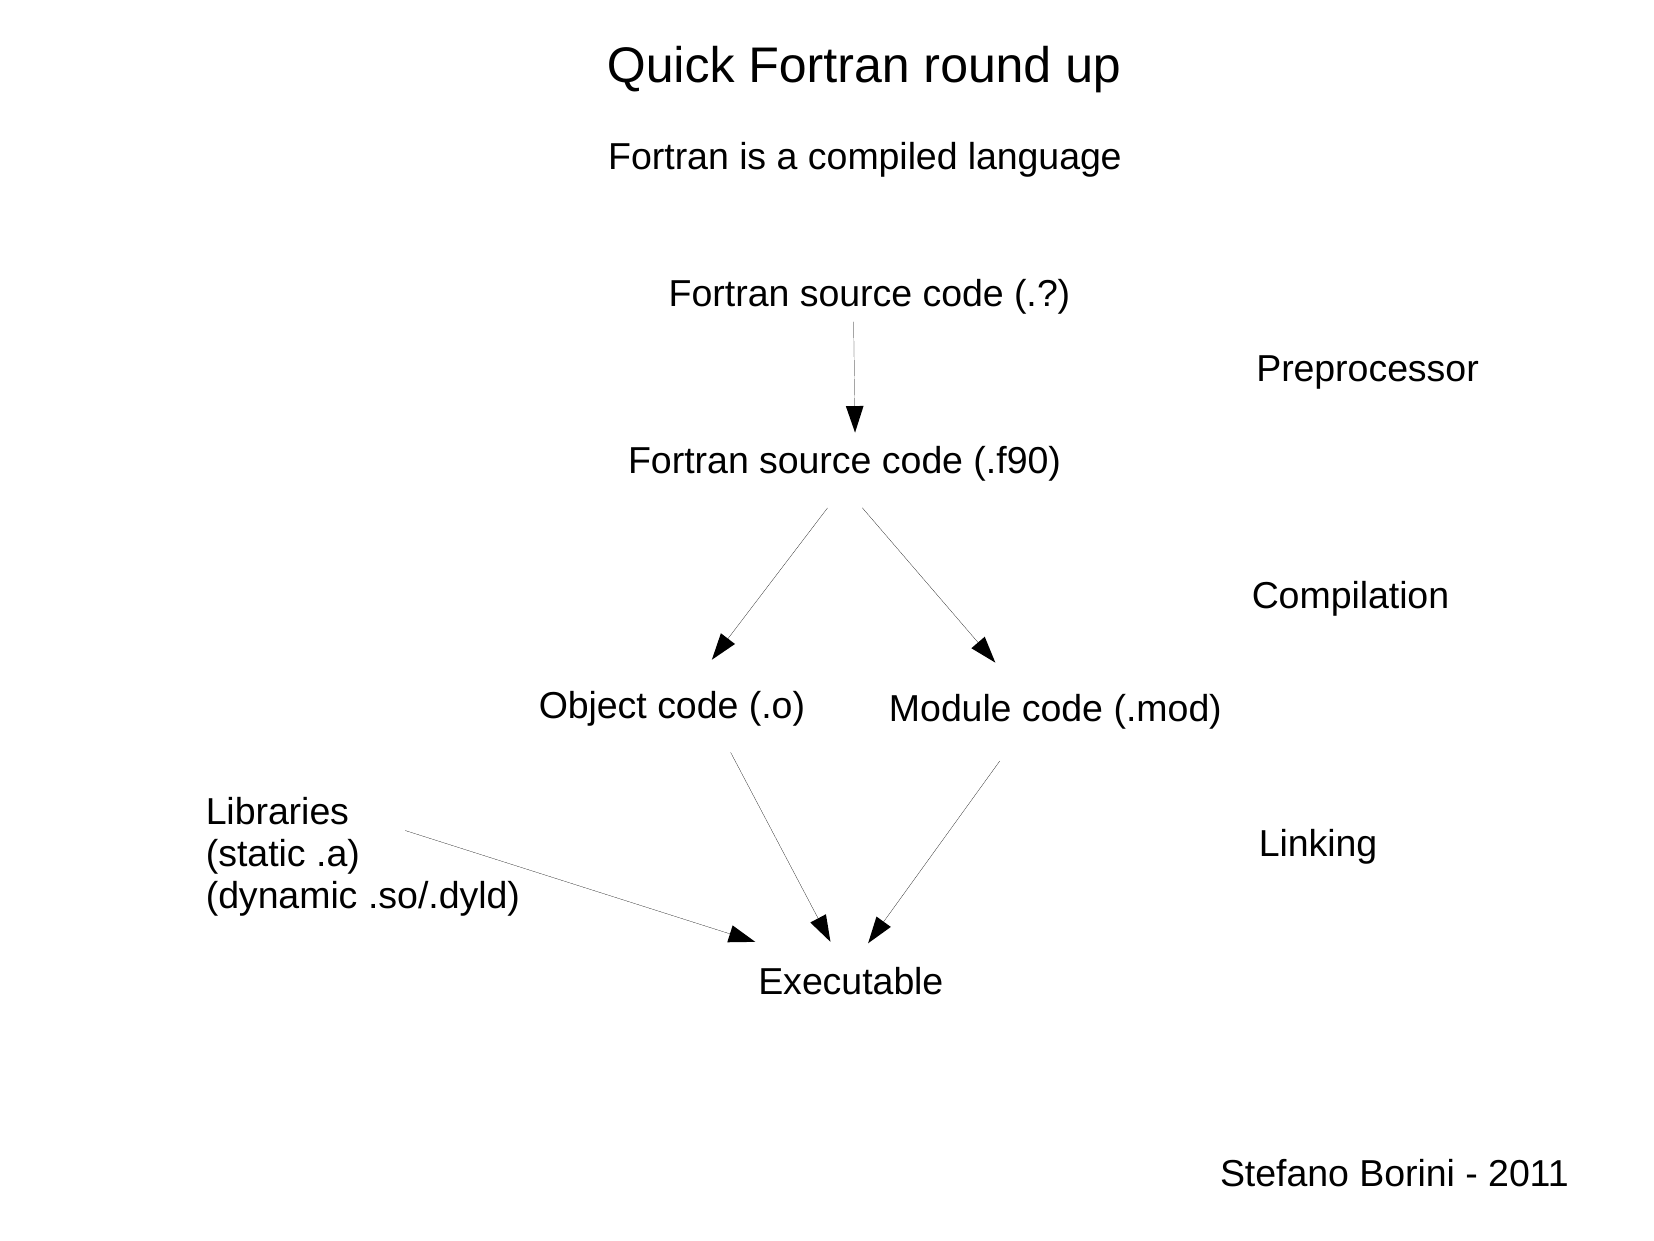

Fortran is a compiled language
Fortran source code (.?)
Preprocessor
Fortran source code (.f90)
Compilation
Object code (.o)
Module code (.mod)
Libraries
(static .a)
(dynamic .so/.dyld)
Linking
Executable